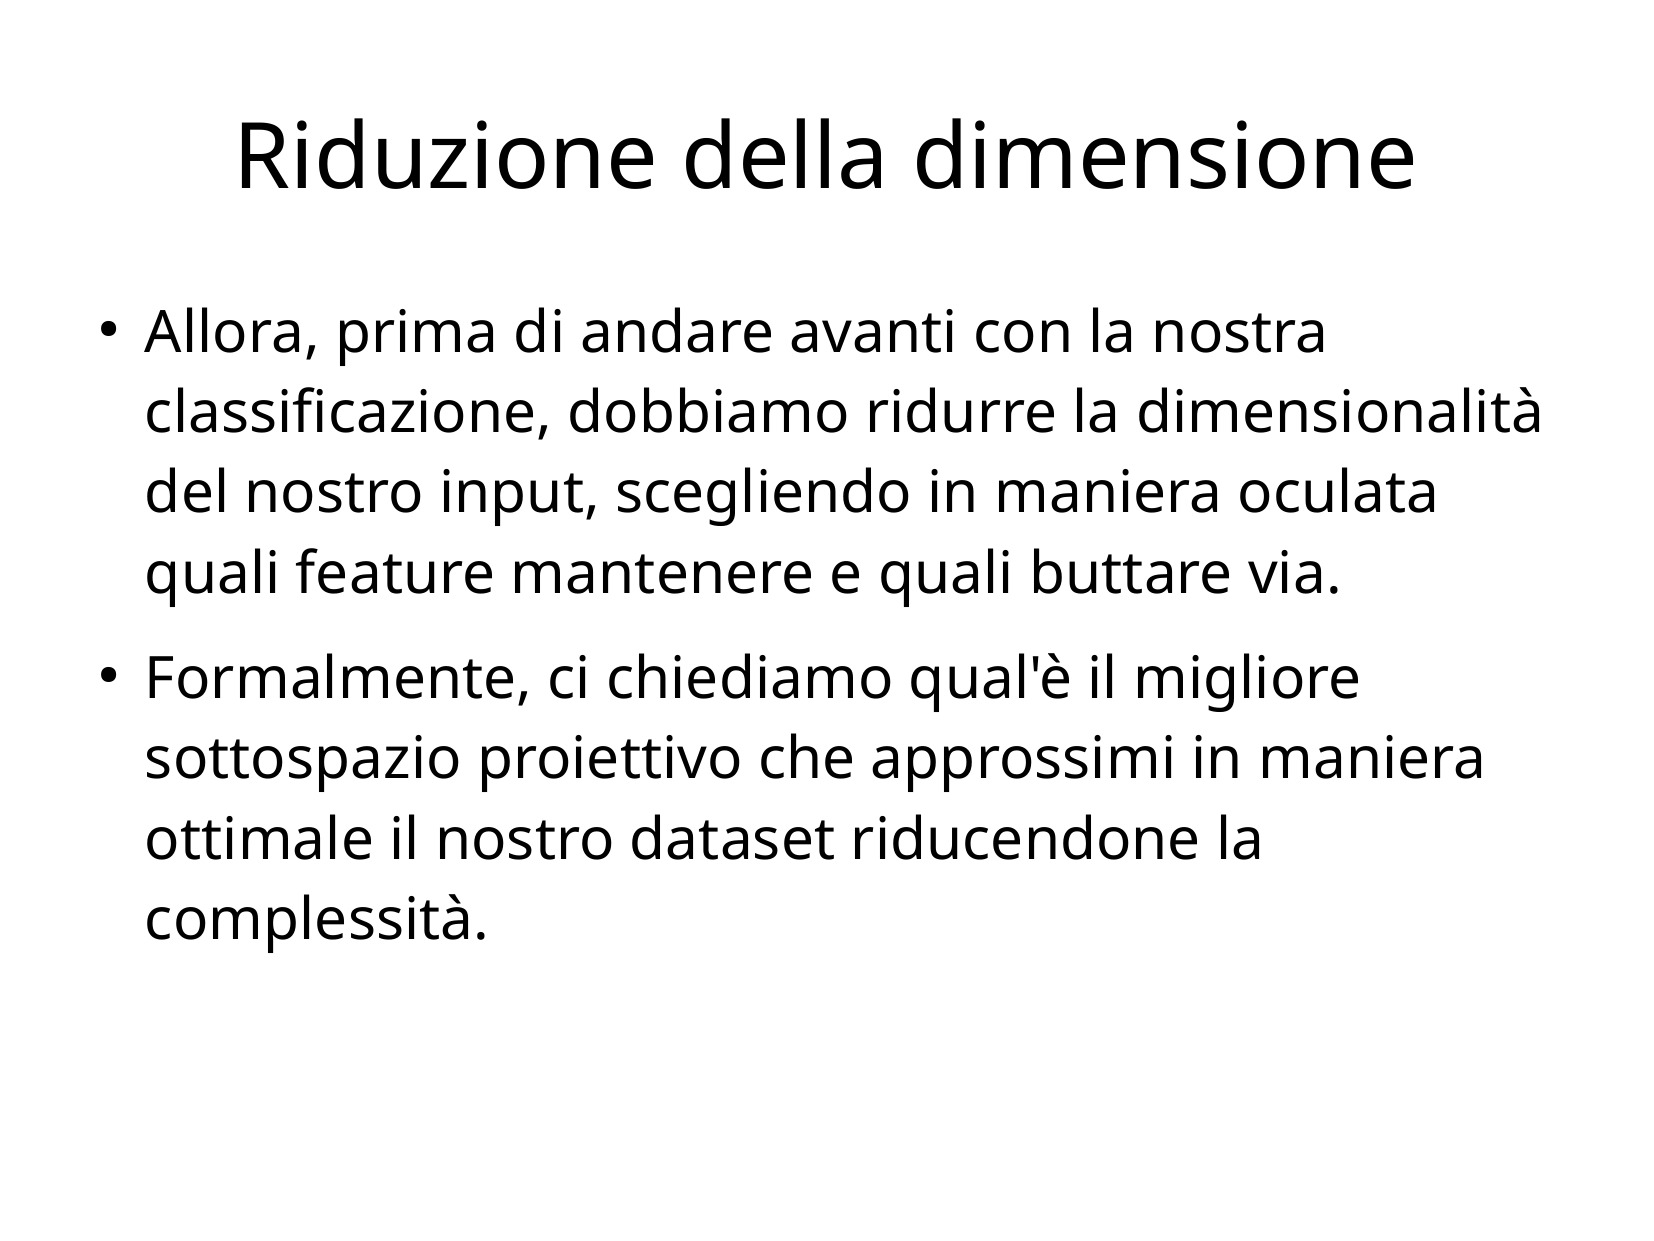

# Riduzione della dimensione
Allora, prima di andare avanti con la nostra classificazione, dobbiamo ridurre la dimensionalità del nostro input, scegliendo in maniera oculata quali feature mantenere e quali buttare via.
Formalmente, ci chiediamo qual'è il migliore sottospazio proiettivo che approssimi in maniera ottimale il nostro dataset riducendone la complessità.